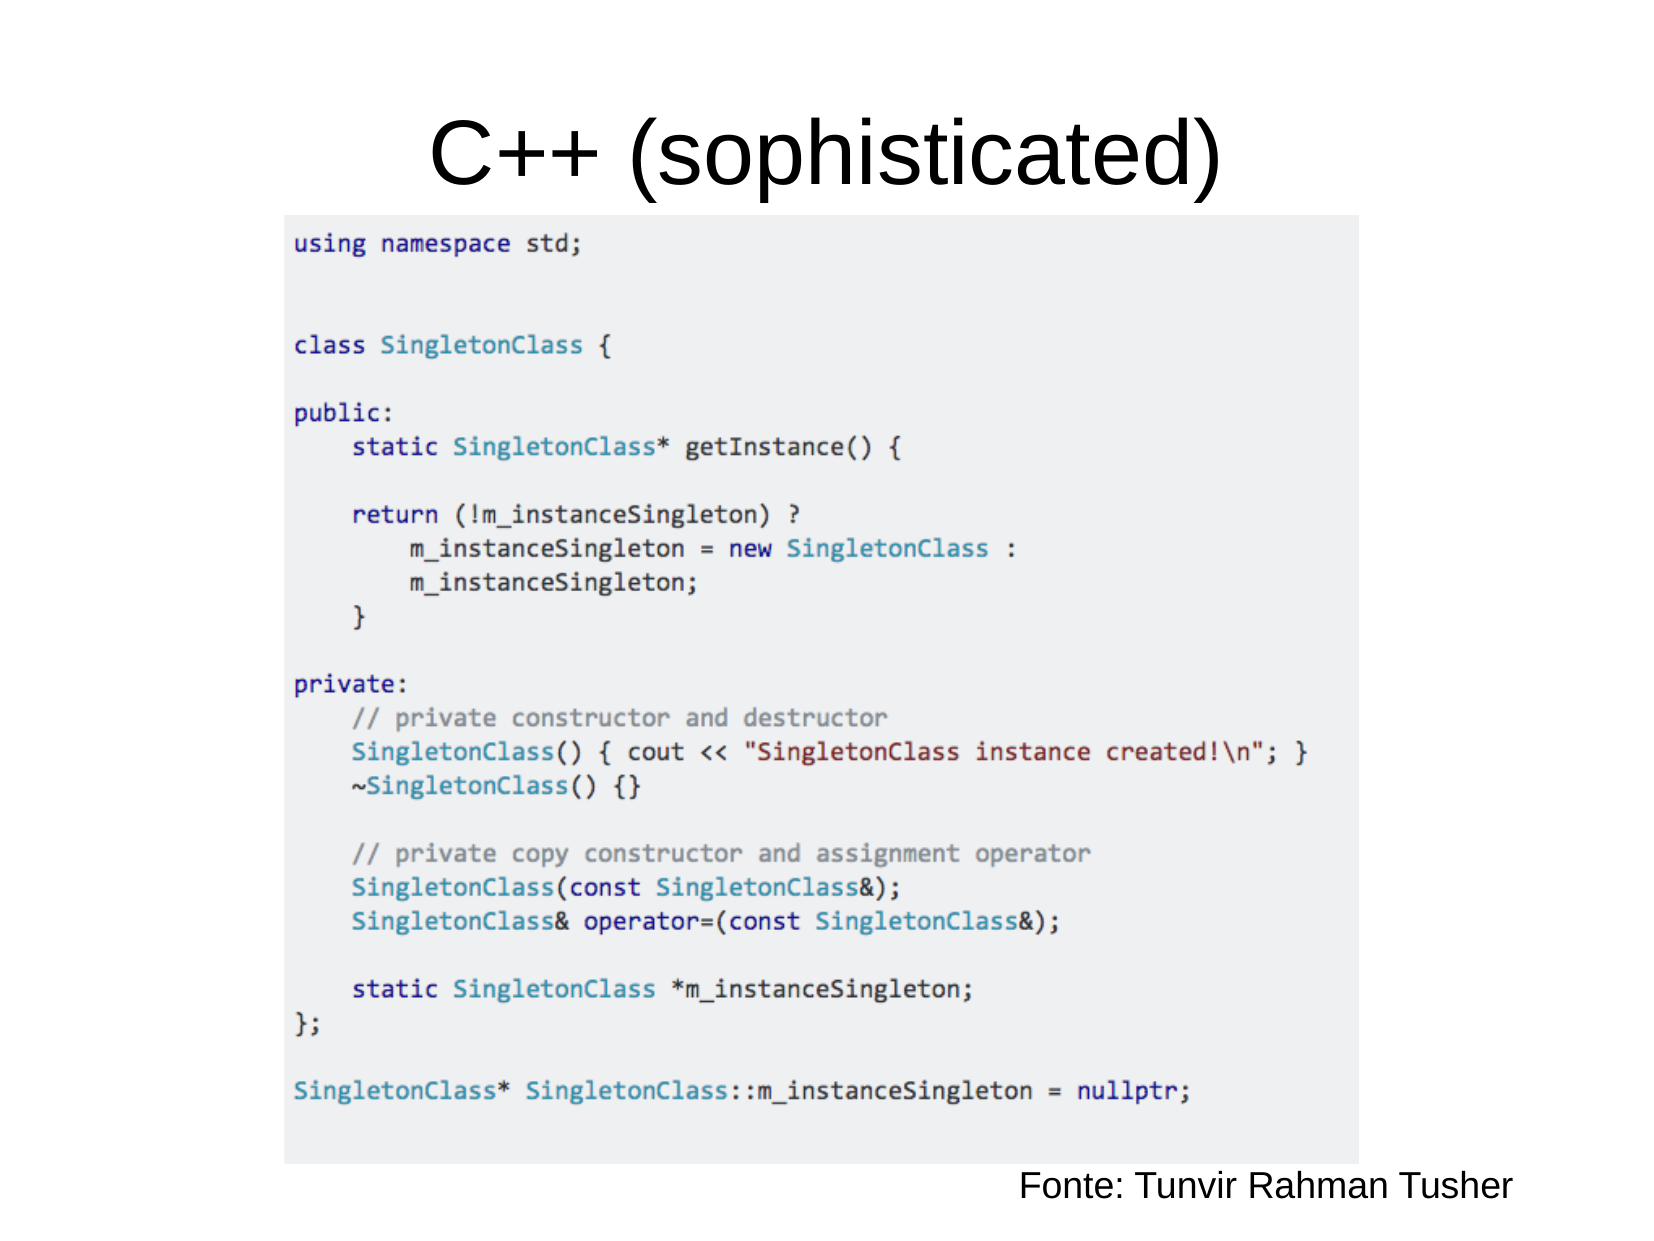

# C++ (sophisticated)
Fonte: Tunvir Rahman Tusher